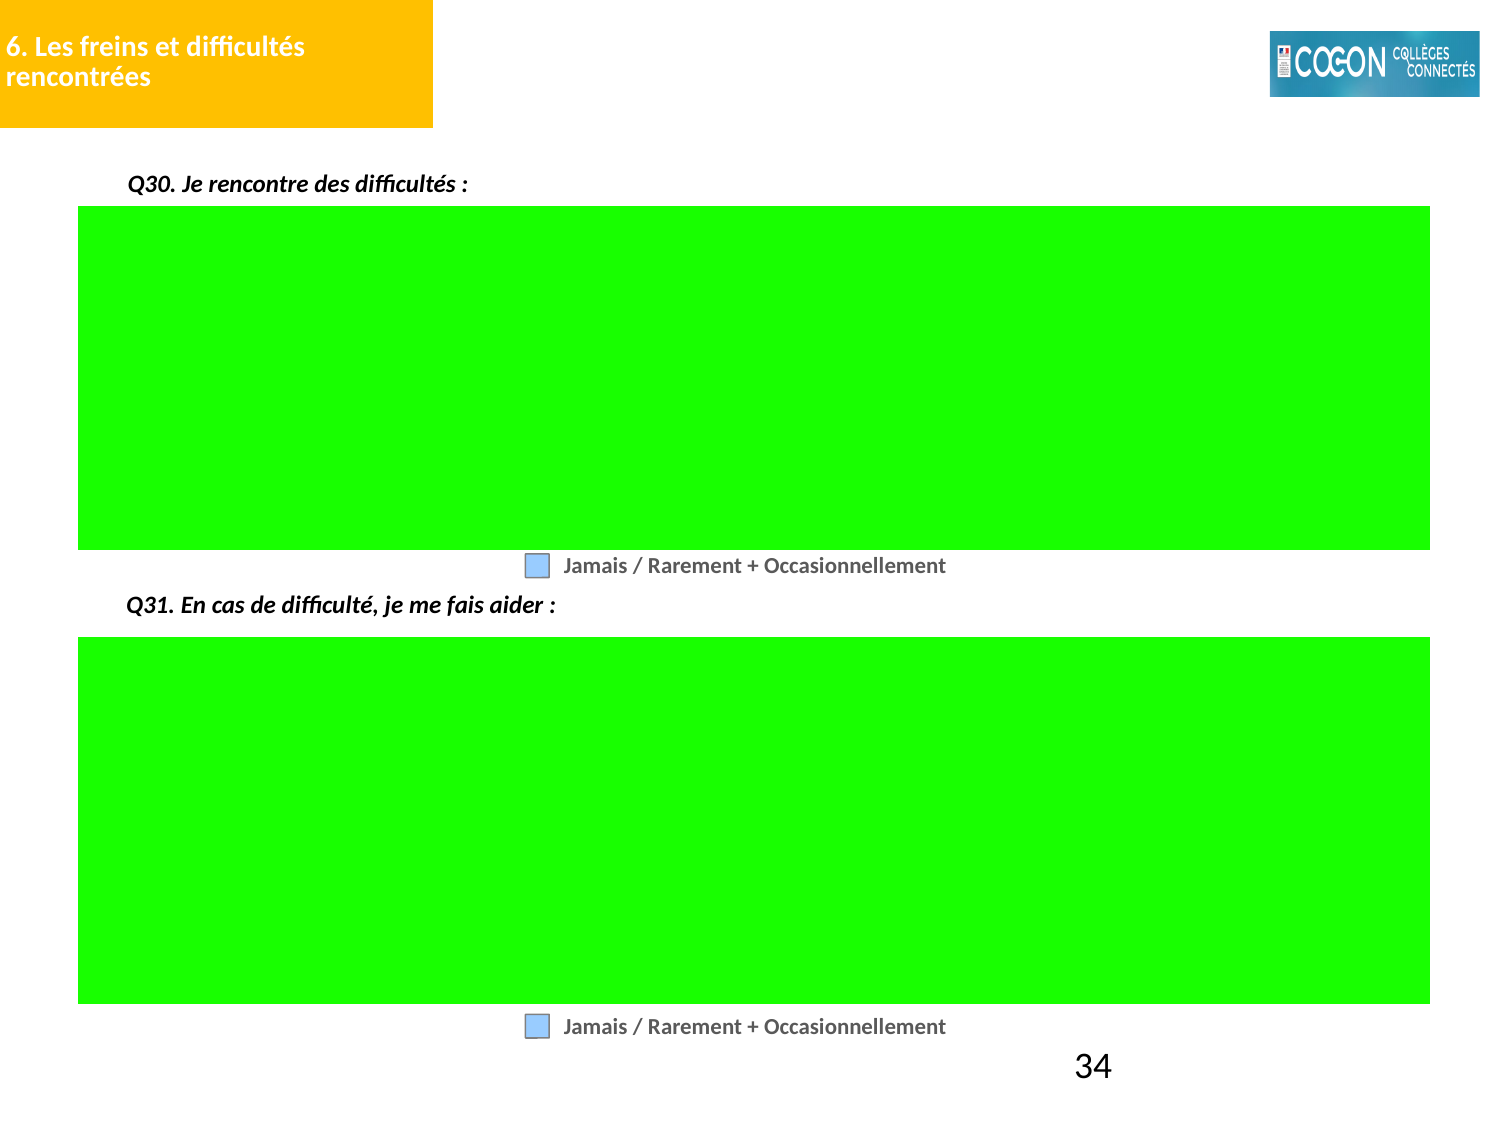

6. Les freins et difficultés rencontrées
Q30. Je rencontre des difficultés :
Jamais / Rarement + Occasionnellement
Q31. En cas de difficulté, je me fais aider :
Jamais / Rarement + Occasionnellement